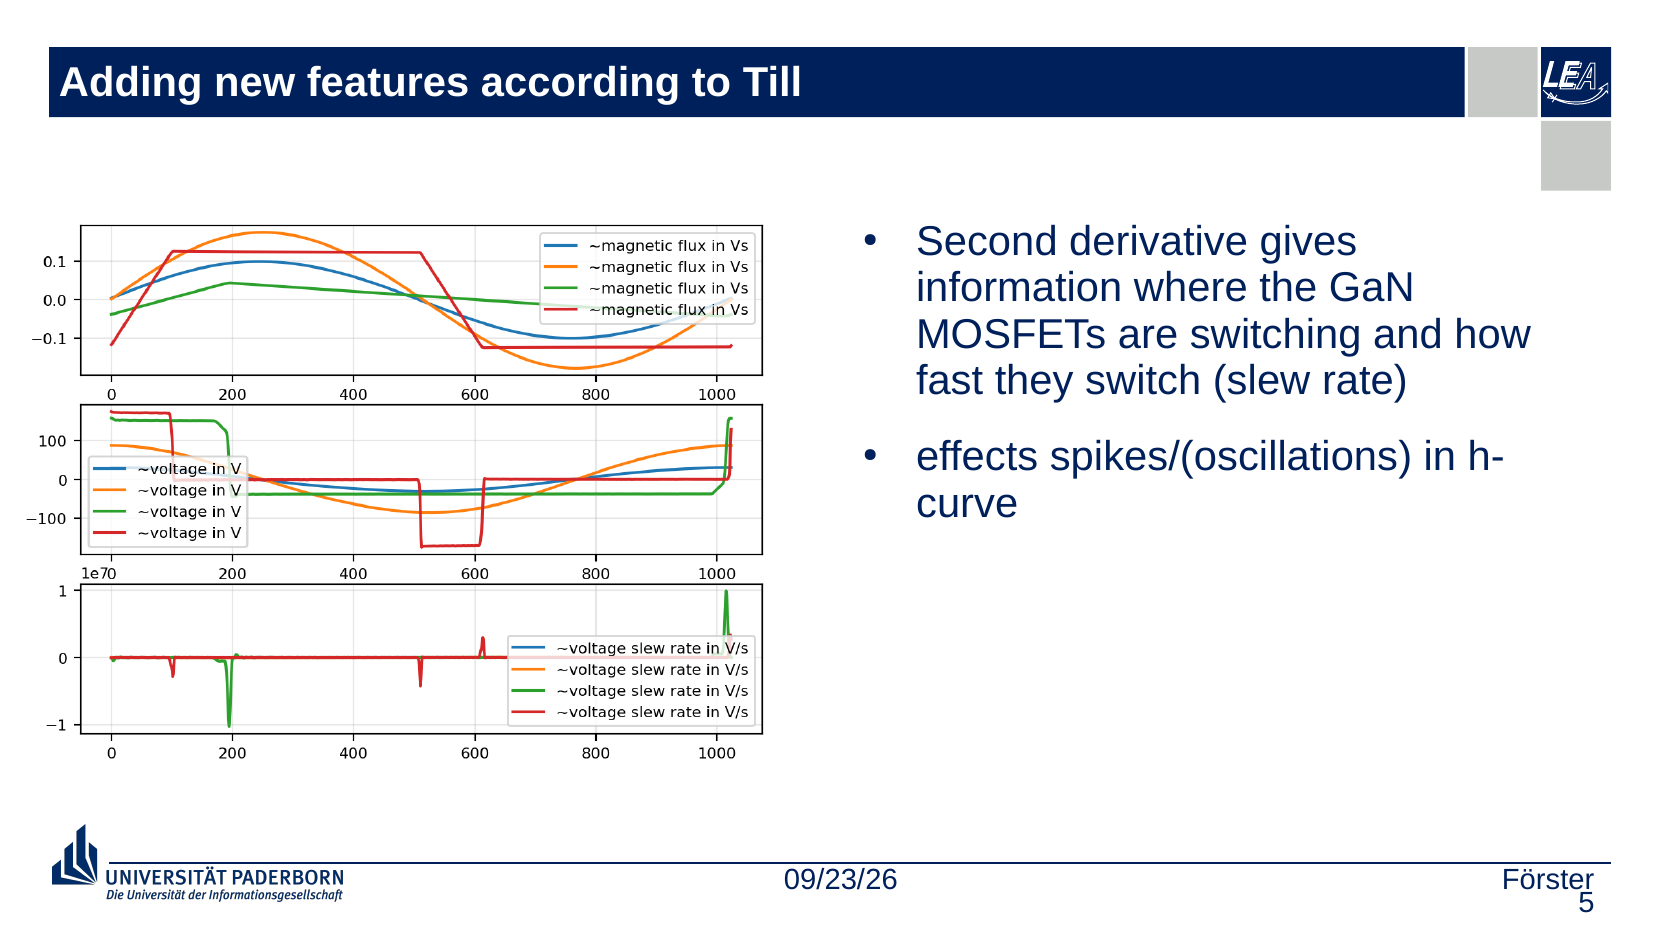

# Adding new features according to Till
Second derivative gives information where the GaN MOSFETs are switching and how fast they switch (slew rate)
effects spikes/(oscillations) in h-curve
Förster
5